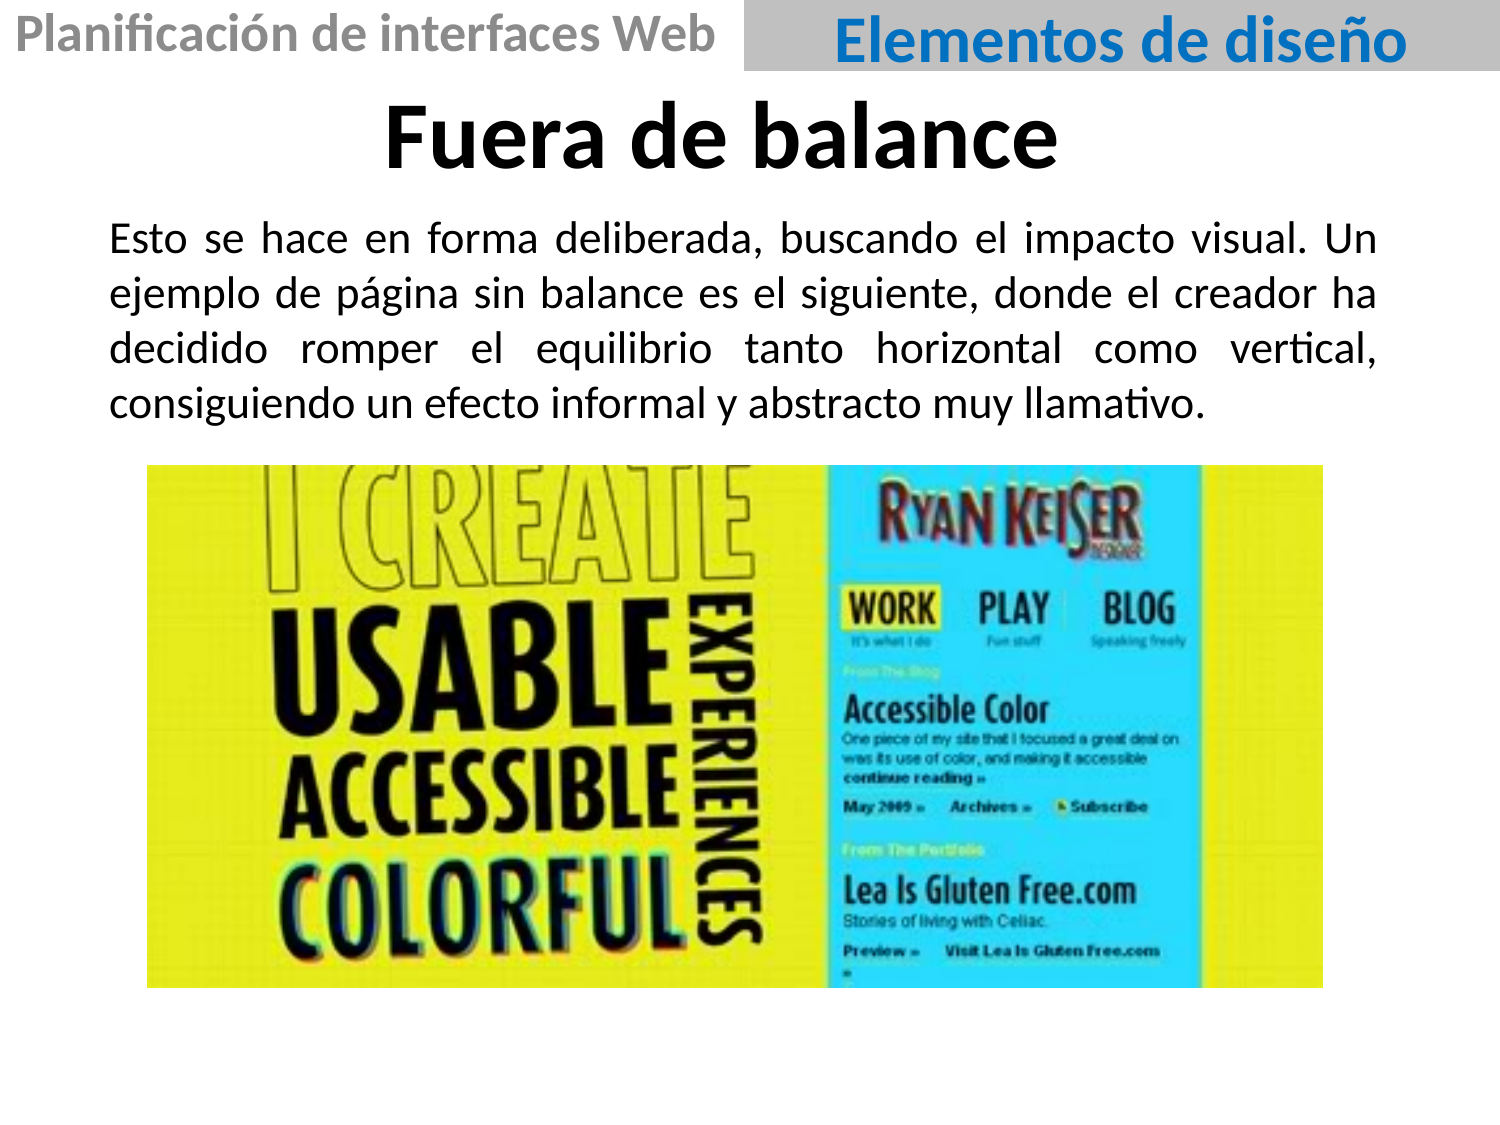

# Planificación de interfaces Web
Elementos de diseño
Fuera de balance
Esto se hace en forma deliberada, buscando el impacto visual. Un ejemplo de página sin balance es el siguiente, donde el creador ha decidido romper el equilibrio tanto horizontal como vertical, consiguiendo un efecto informal y abstracto muy llamativo.